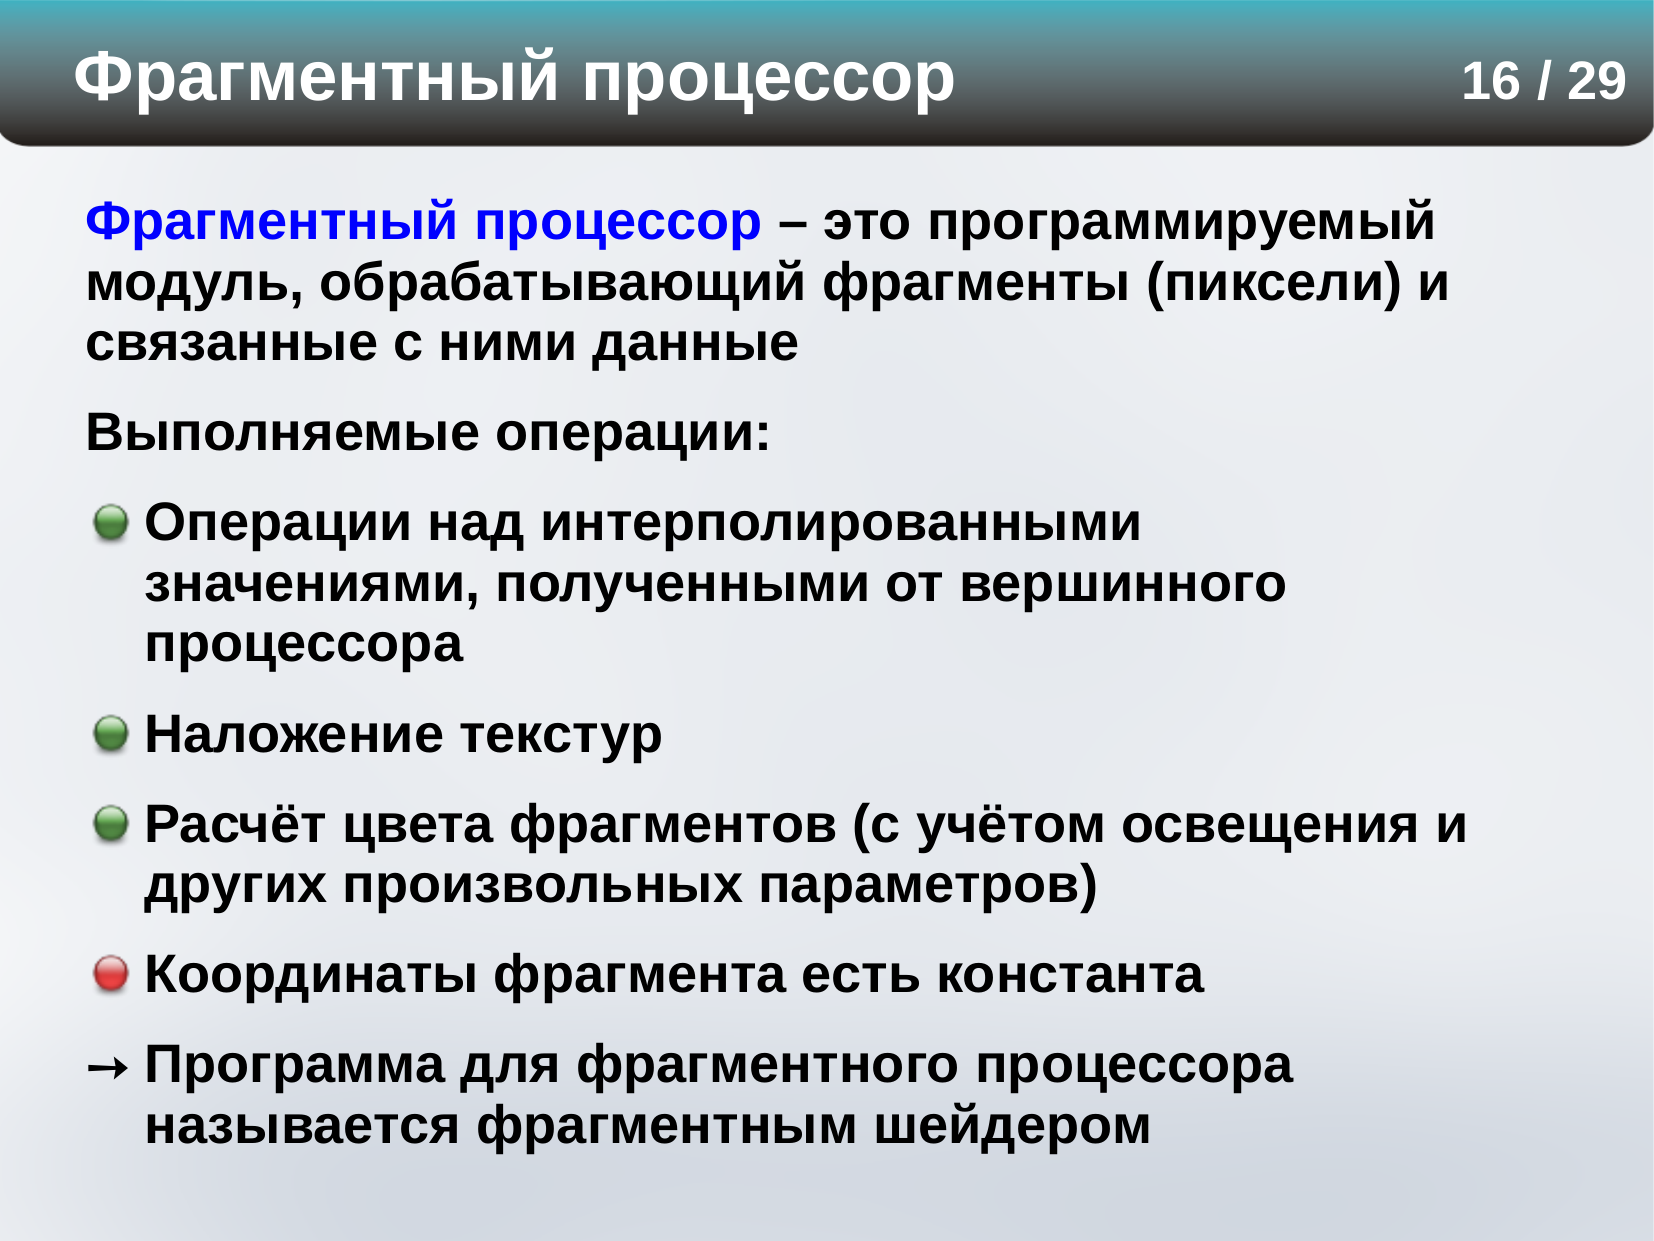

Фрагментный процессор
Фрагментный процессор – это программируемый модуль, обрабатывающий фрагменты (пиксели) и связанные с ними данные
Выполняемые операции:
Операции над интерполированными значениями, полученными от вершинного процессора
Наложение текстур
Расчёт цвета фрагментов (с учётом освещения и других произвольных параметров)
Координаты фрагмента есть константа
Программа для фрагментного процессора называется фрагментным шейдером